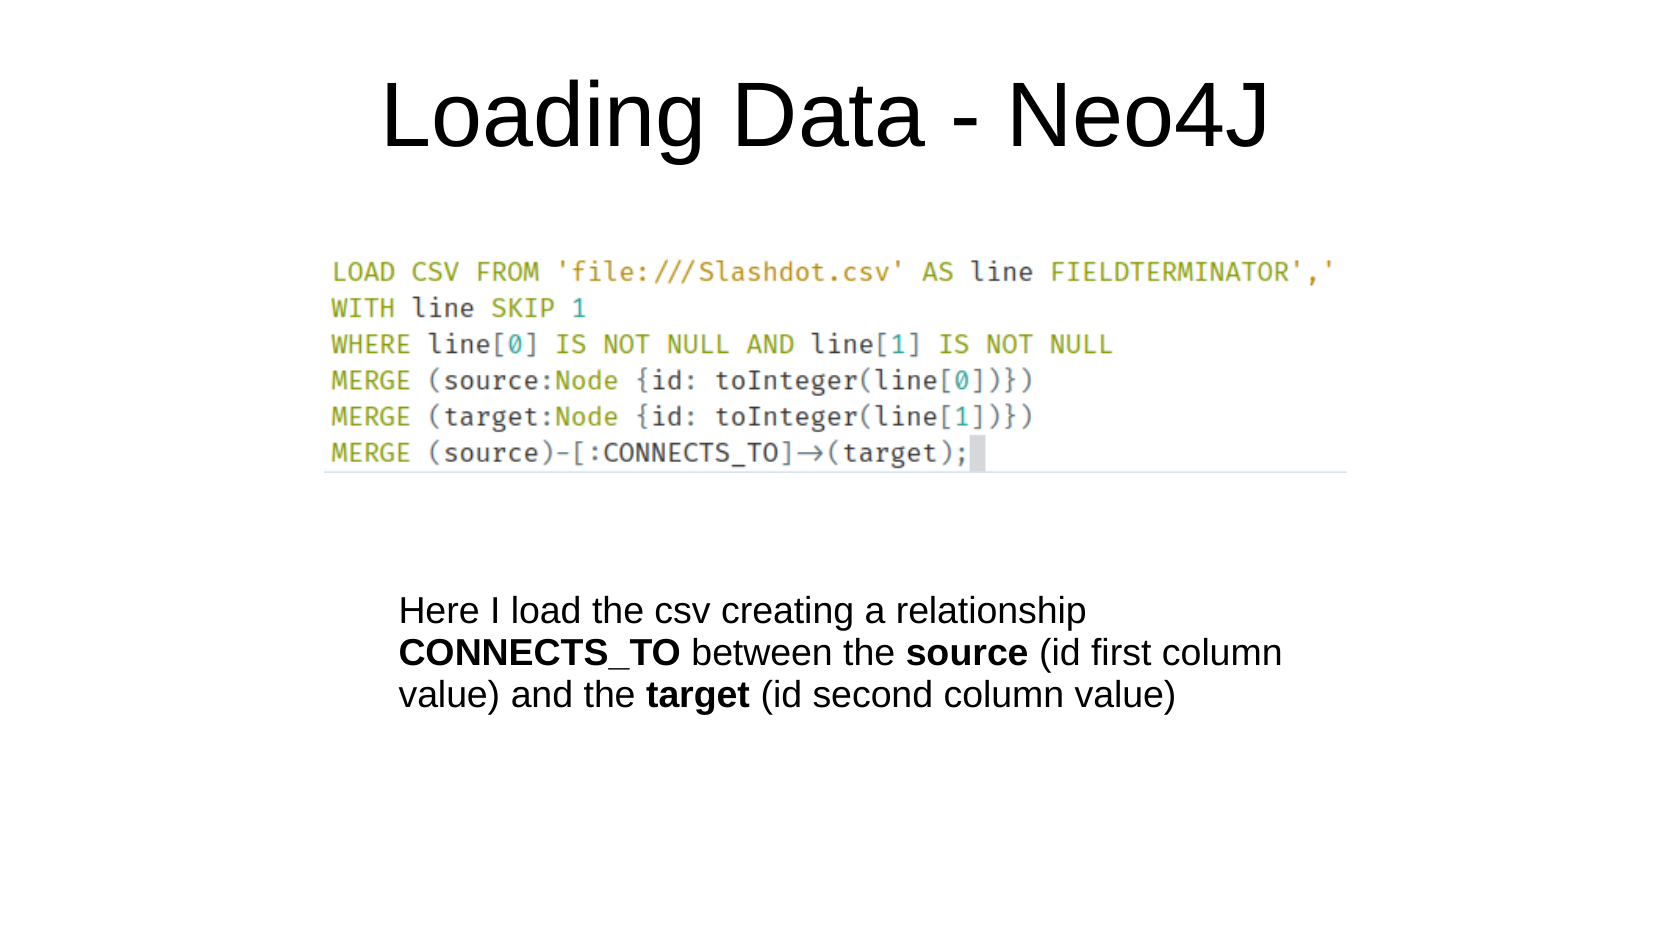

# Loading Data - Neo4J
Here I load the csv creating a relationship CONNECTS_TO between the source (id first column value) and the target (id second column value)